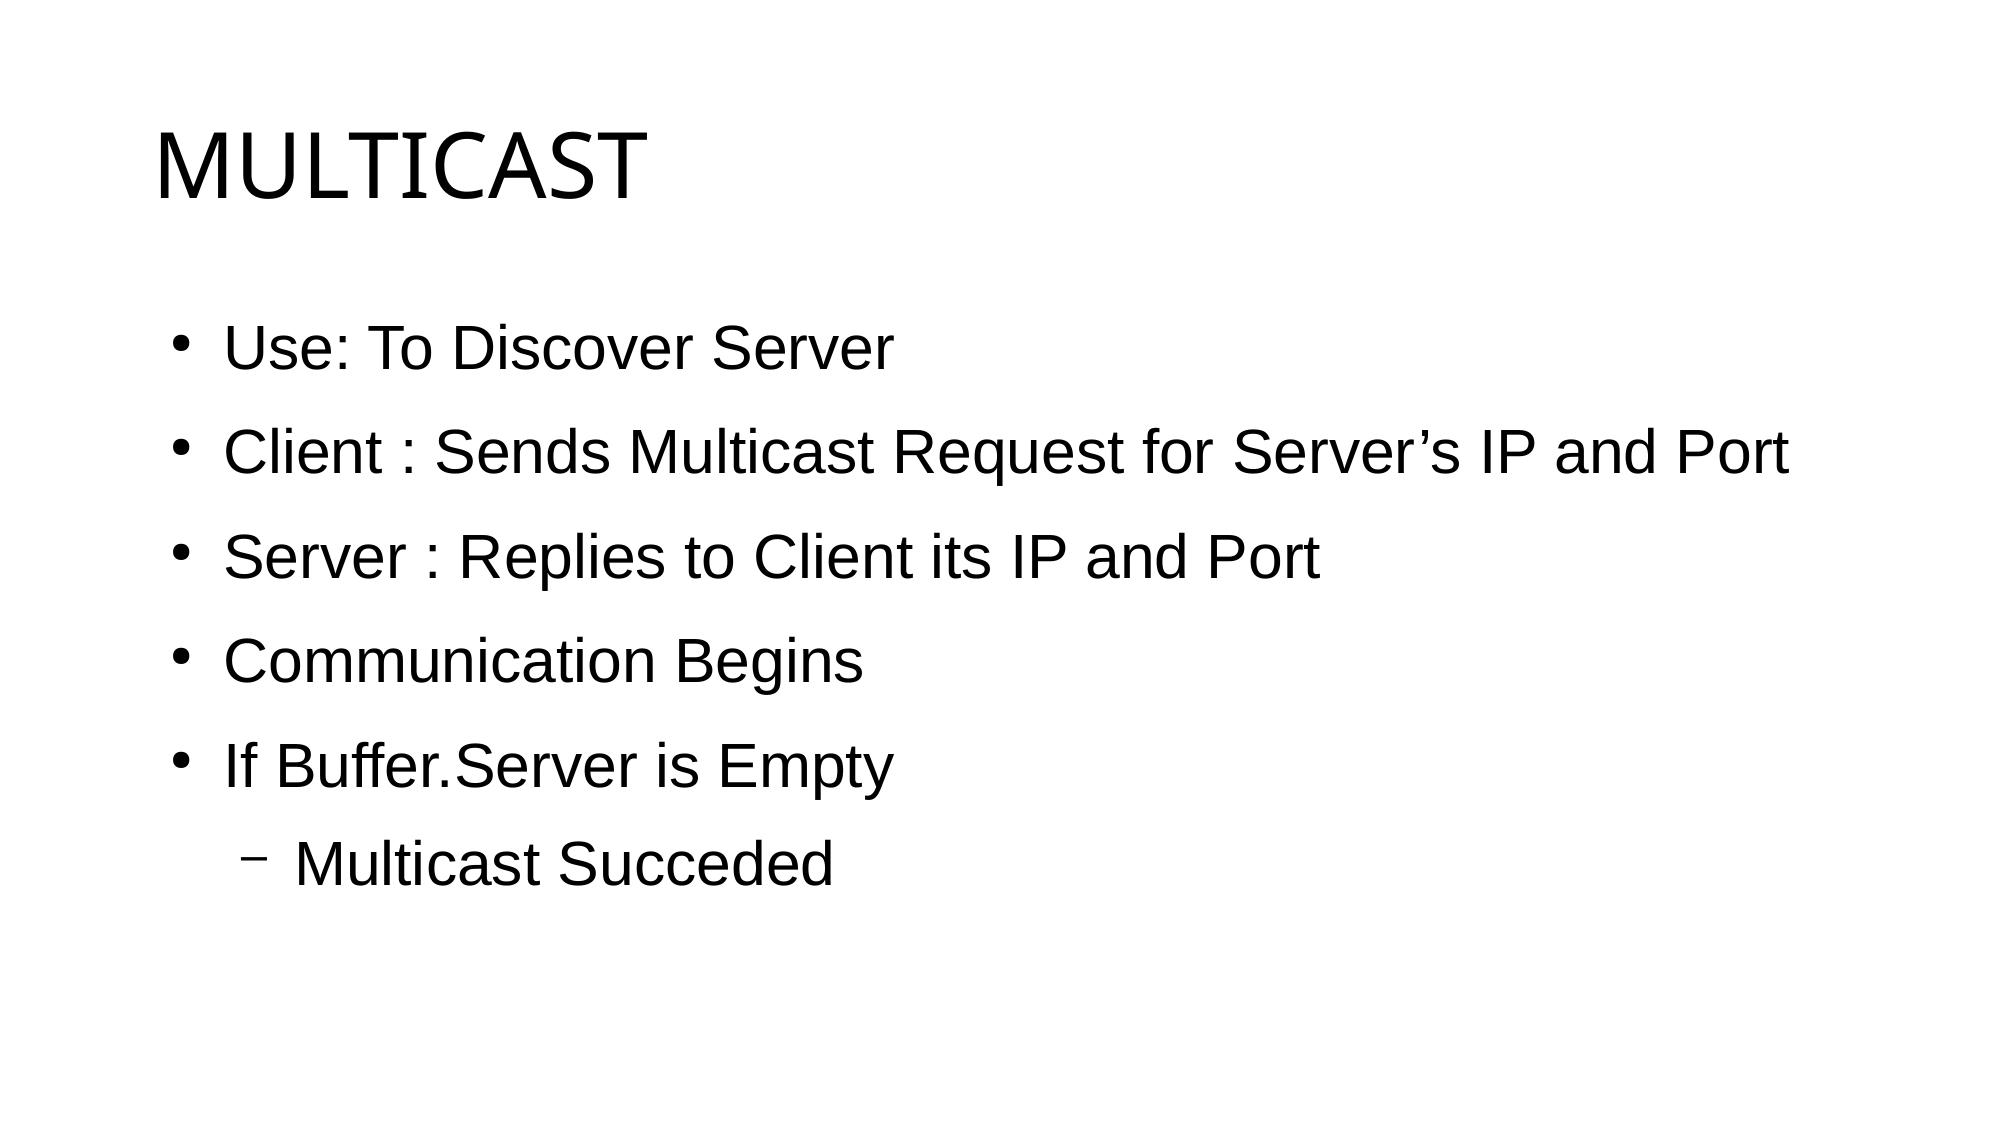

# MULTICAST
Use: To Discover Server
Client : Sends Multicast Request for Server’s IP and Port
Server : Replies to Client its IP and Port
Communication Begins
If Buffer.Server is Empty
Multicast Succeded